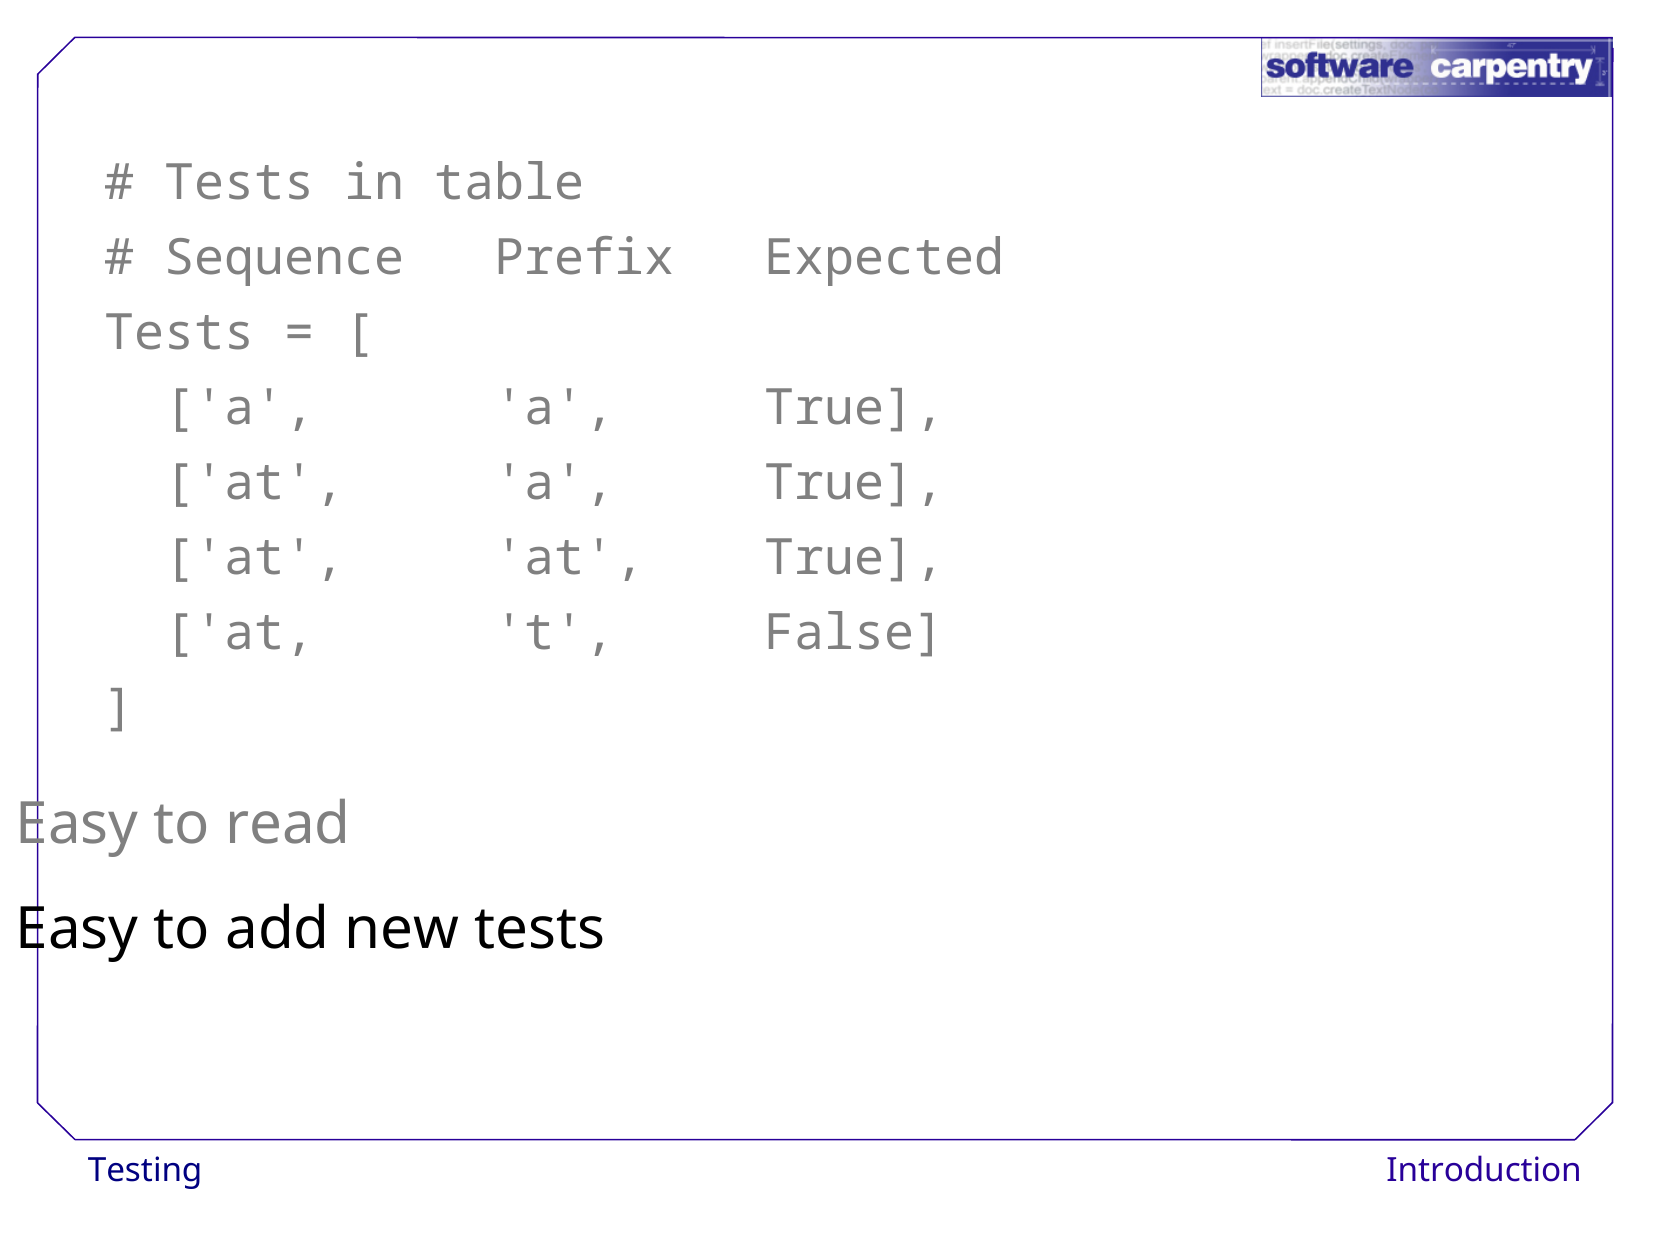

# Tests in table
# Sequence Prefix Expected
Tests = [
 ['a', 'a', True],
 ['at', 'a', True],
 ['at', 'at', True],
 ['at, 't', False]
]
Easy to read
Easy to add new tests